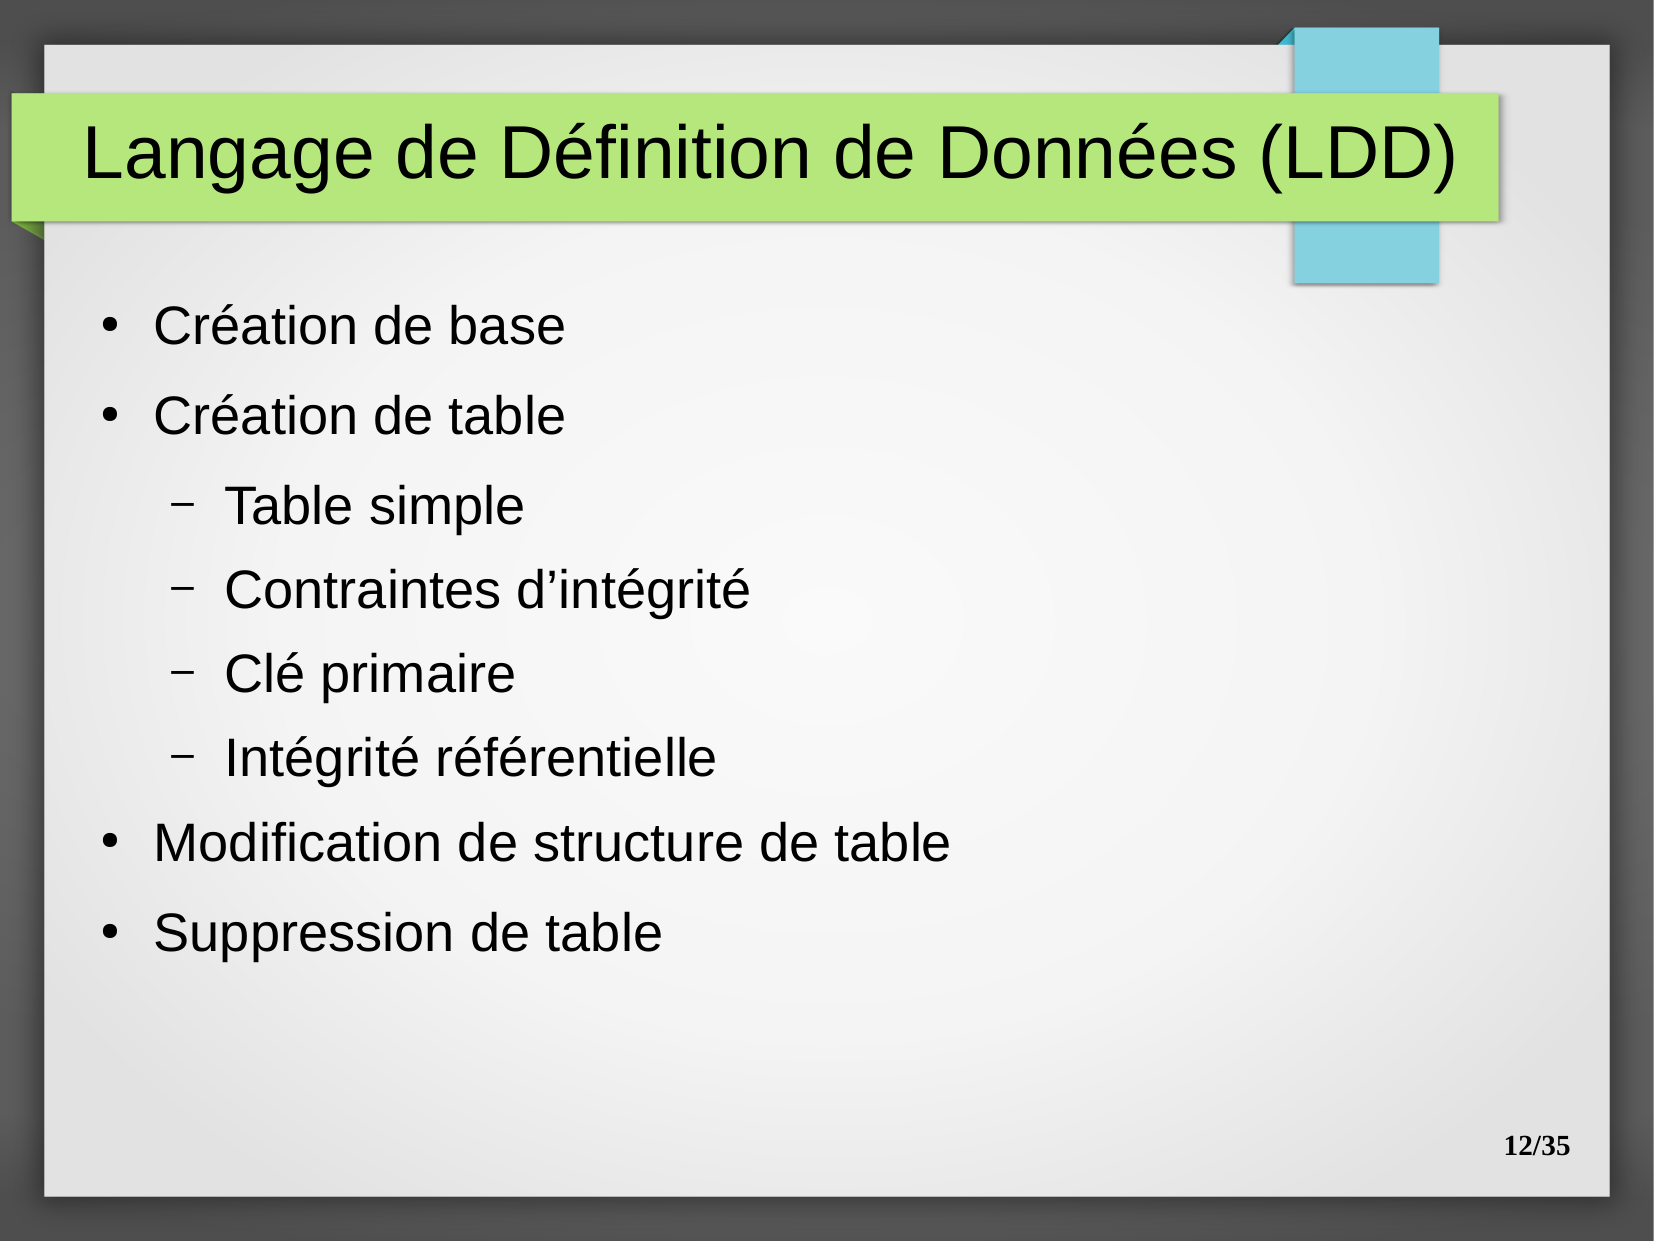

# Langage de Définition de Données (LDD)
Création de base
Création de table
Table simple
Contraintes d’intégrité
Clé primaire
Intégrité référentielle
Modification de structure de table
Suppression de table
12